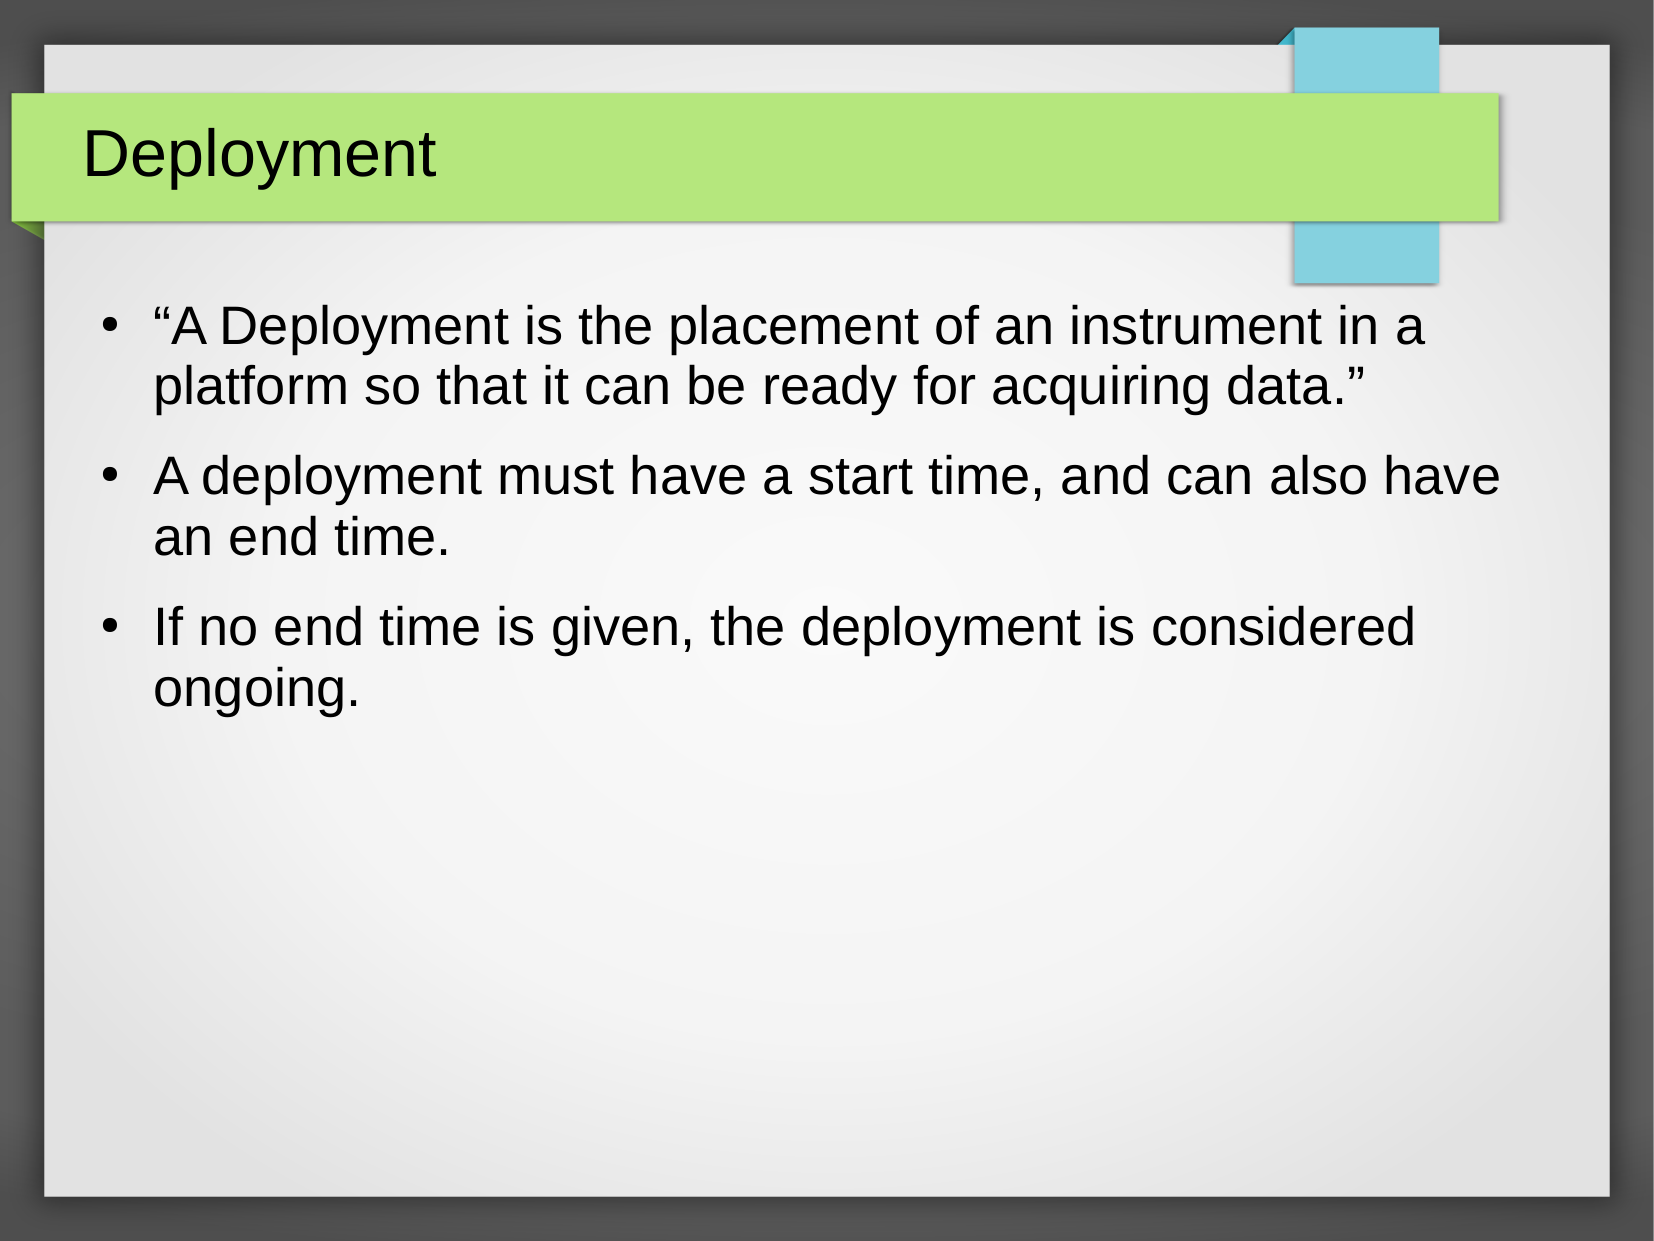

# Deployment
“A Deployment is the placement of an instrument in a platform so that it can be ready for acquiring data.”
A deployment must have a start time, and can also have an end time.
If no end time is given, the deployment is considered ongoing.